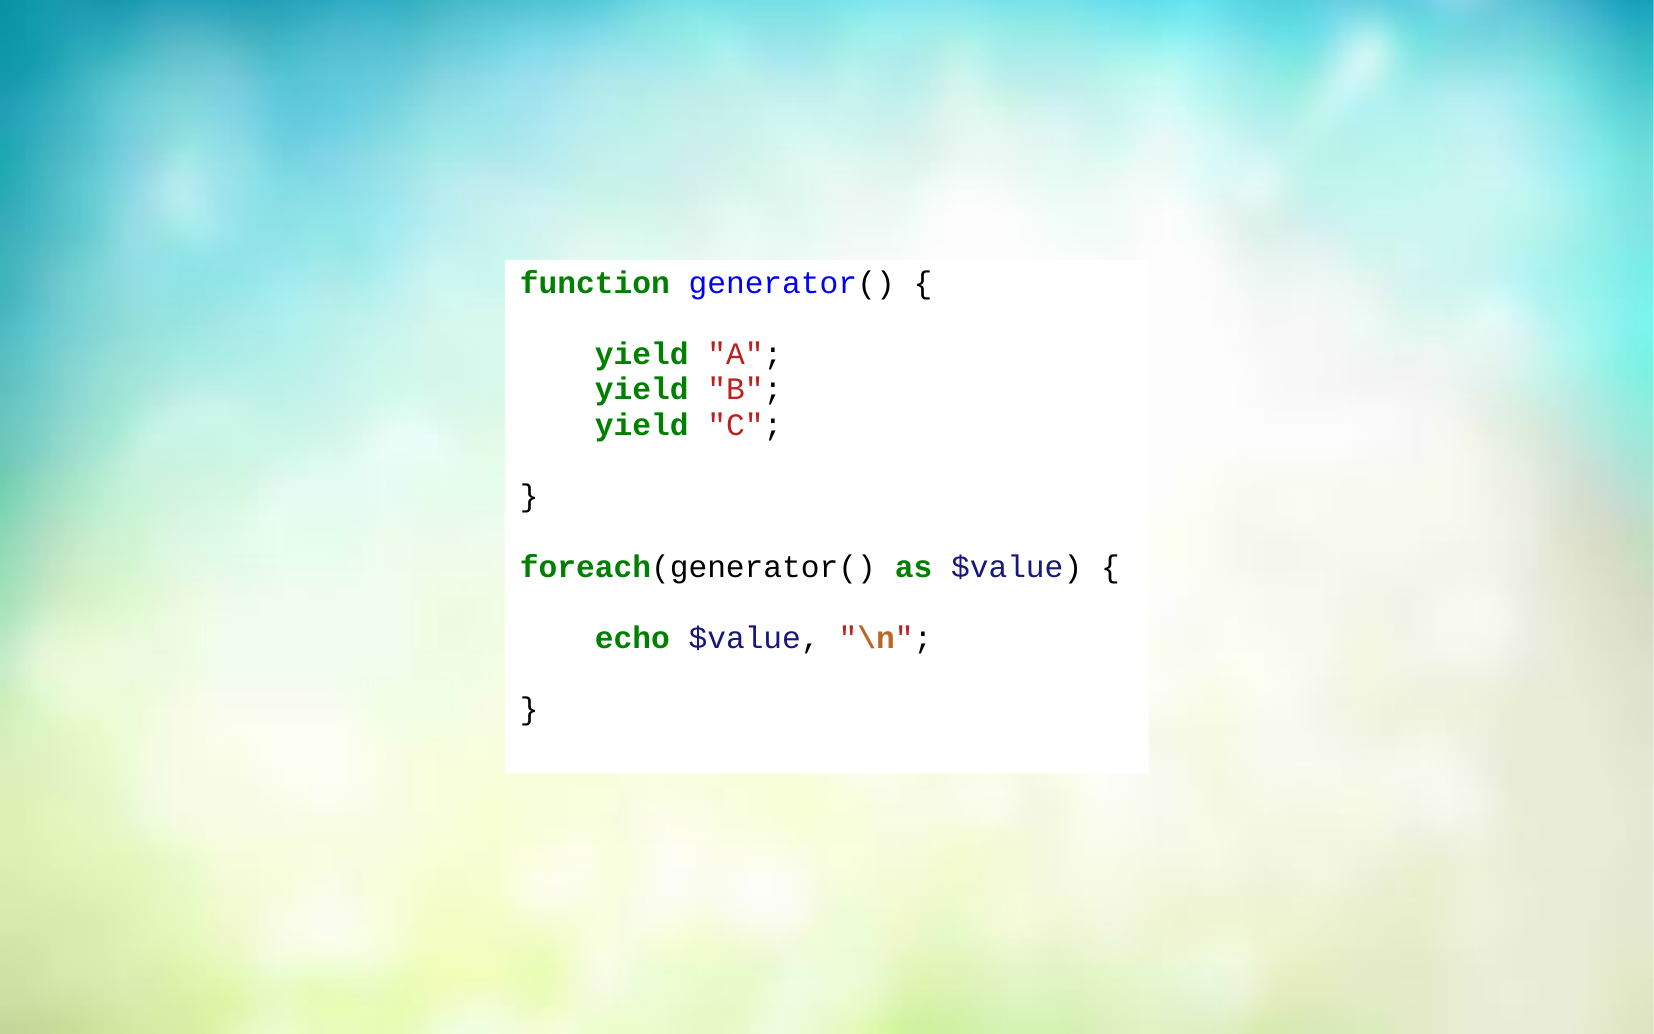

function generator() {
 yield "A";
 yield "B";
 yield "C";
}
foreach(generator() as $value) {
 echo $value, "\n";
}